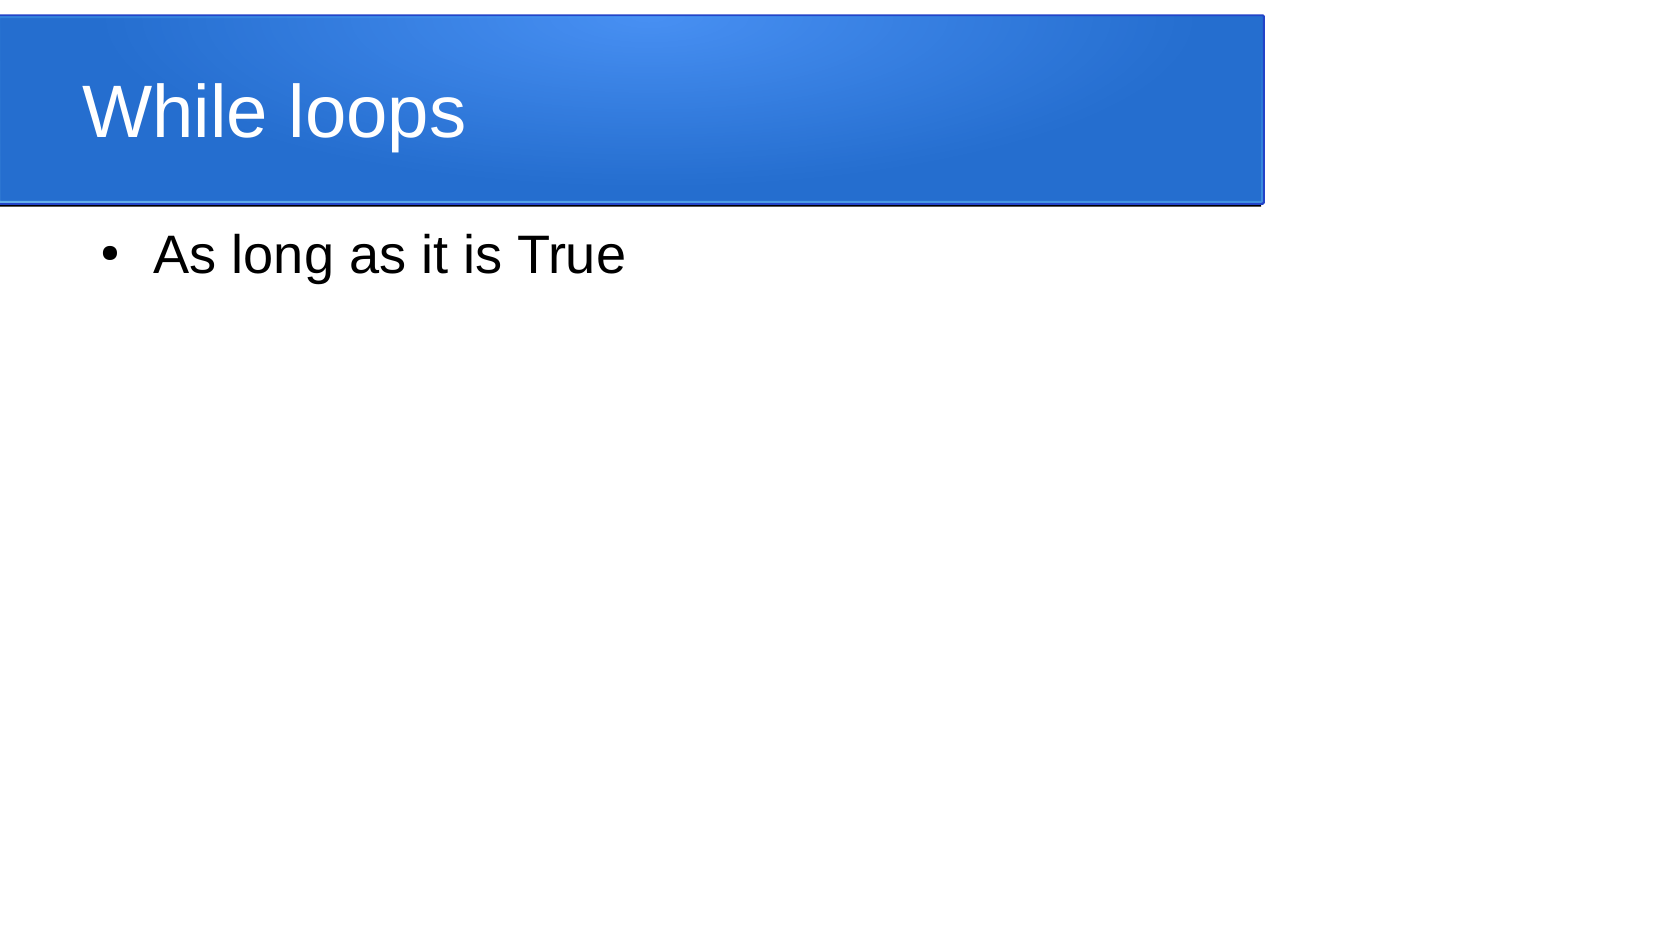

# While loops
As long as it is True